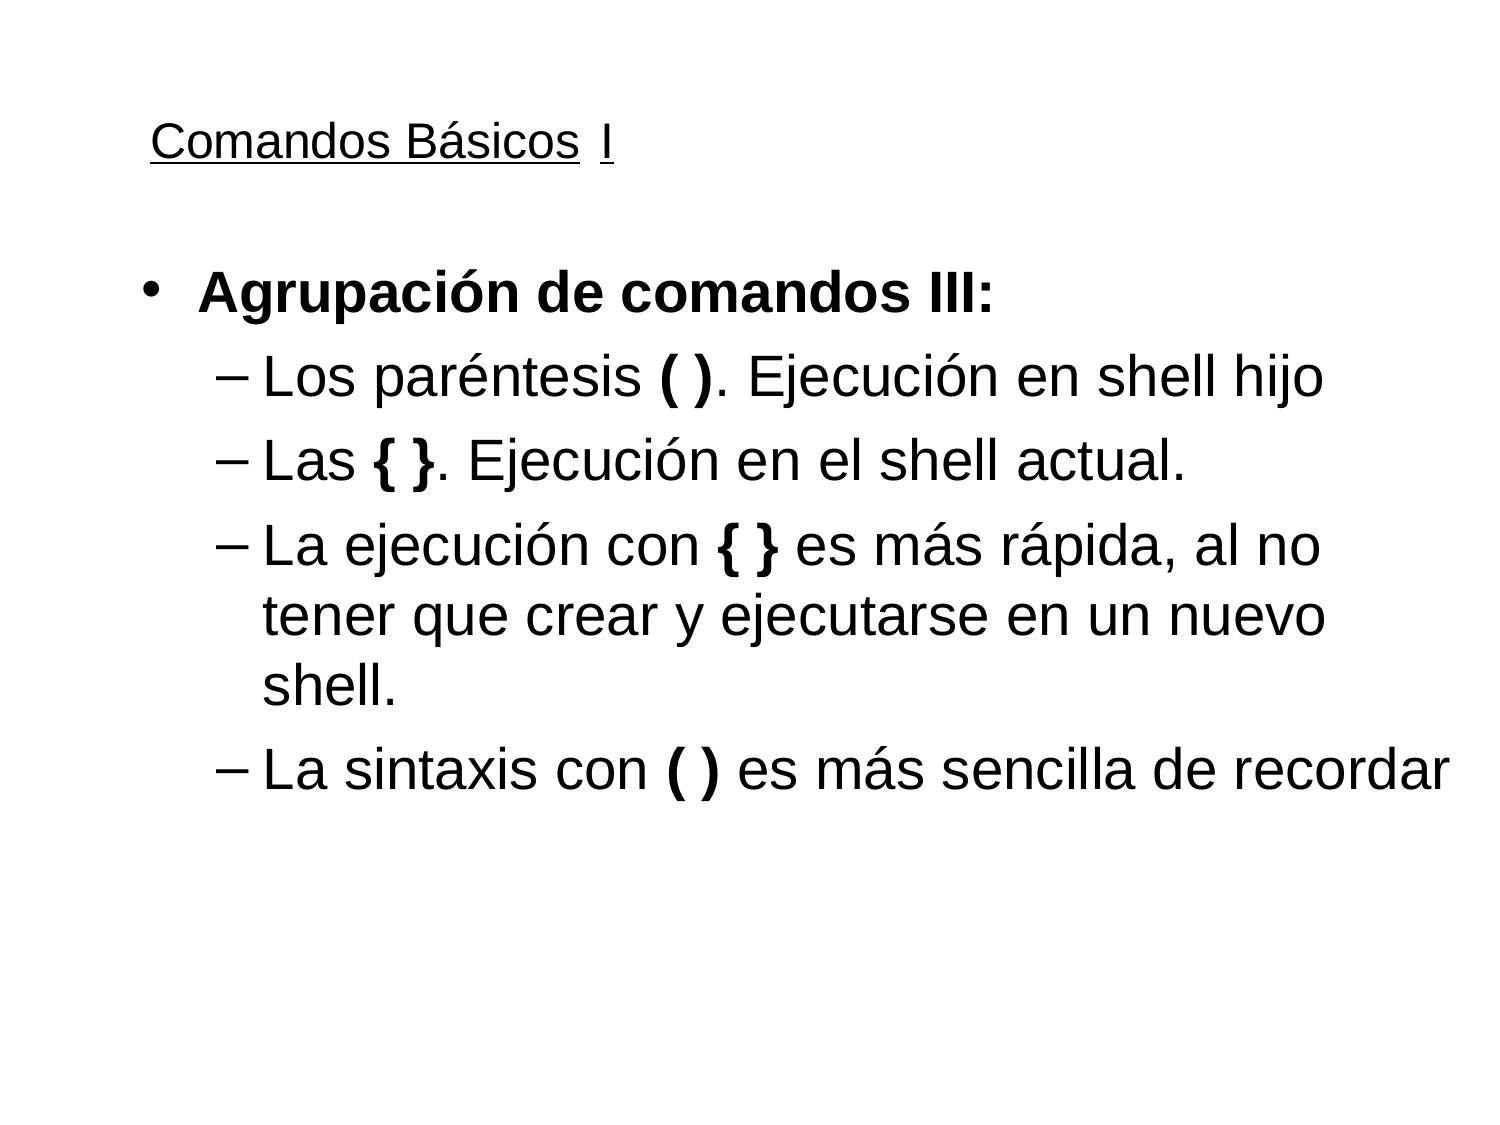

# Comandos Básicos	I
Agrupación de comandos III:
Los paréntesis ( ). Ejecución en shell hijo
Las { }. Ejecución en el shell actual.
La ejecución con { } es más rápida, al no tener que crear y ejecutarse en un nuevo shell.
La sintaxis con ( ) es más sencilla de recordar